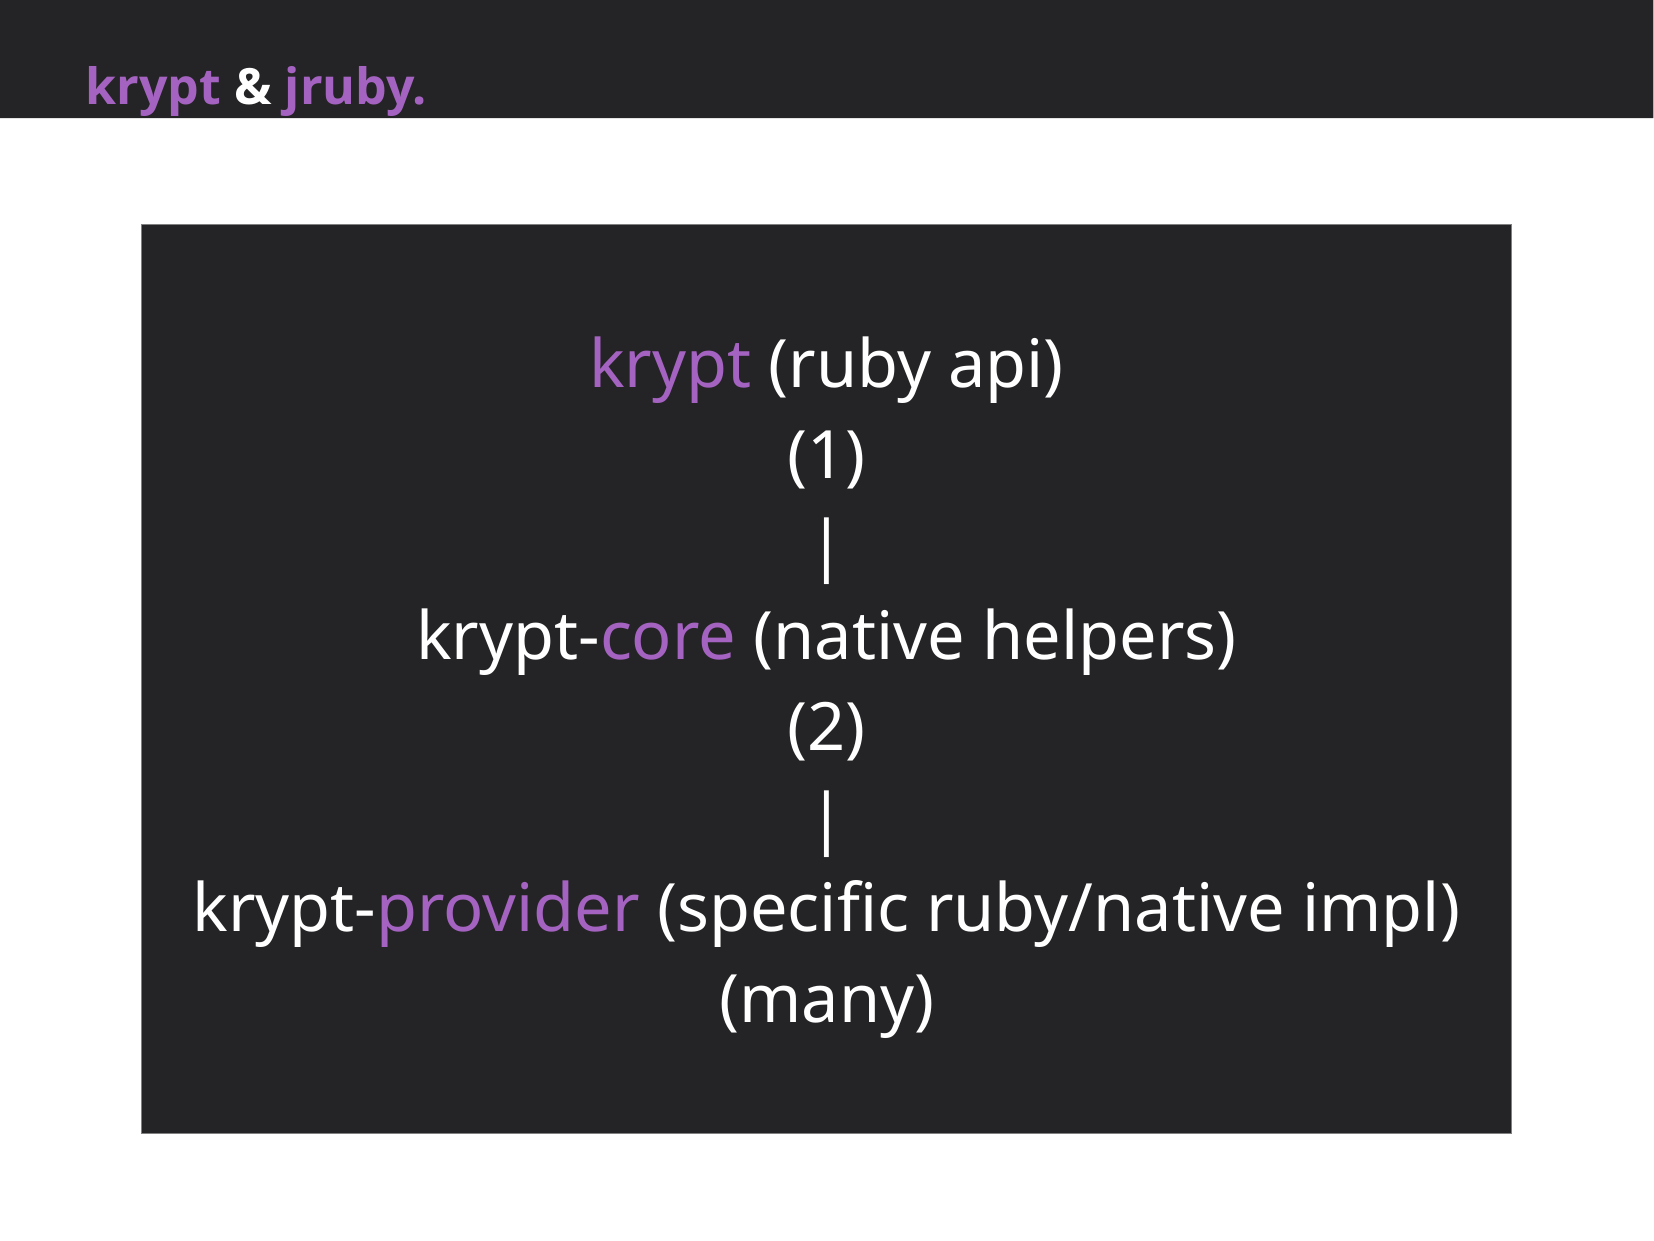

krypt & jruby.
krypt (ruby api)
(1)
|
krypt-core (native helpers)
(2)
|
krypt-provider (specific ruby/native impl)
(many)